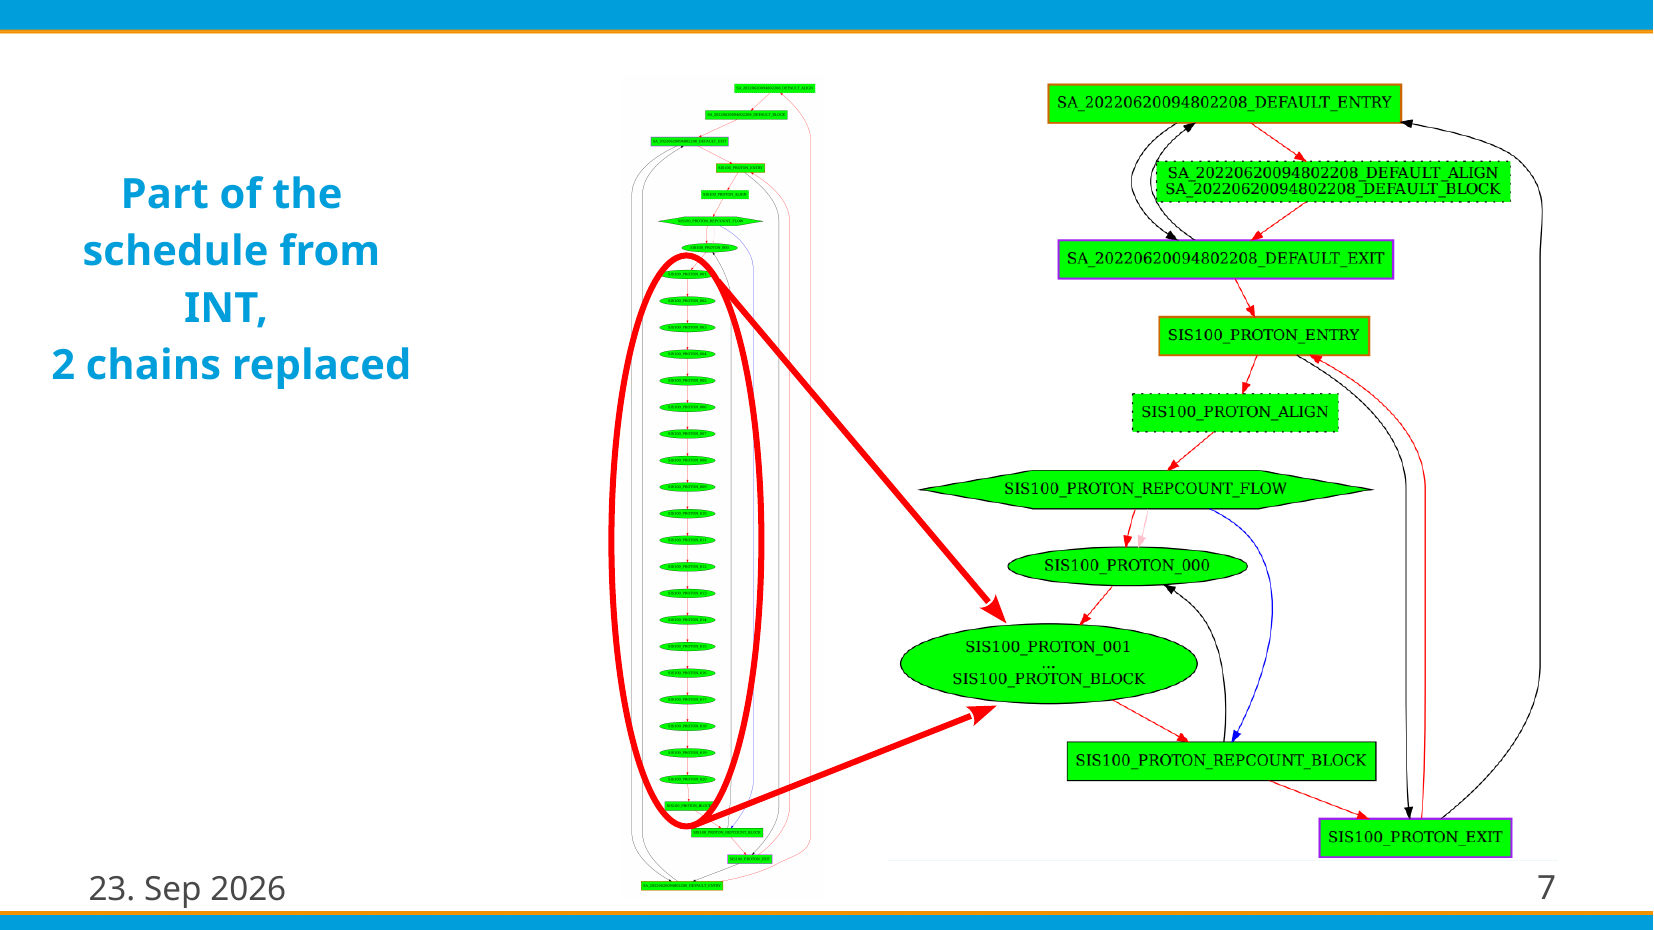

# Part of the schedule from INT,
2 chains replaced
7